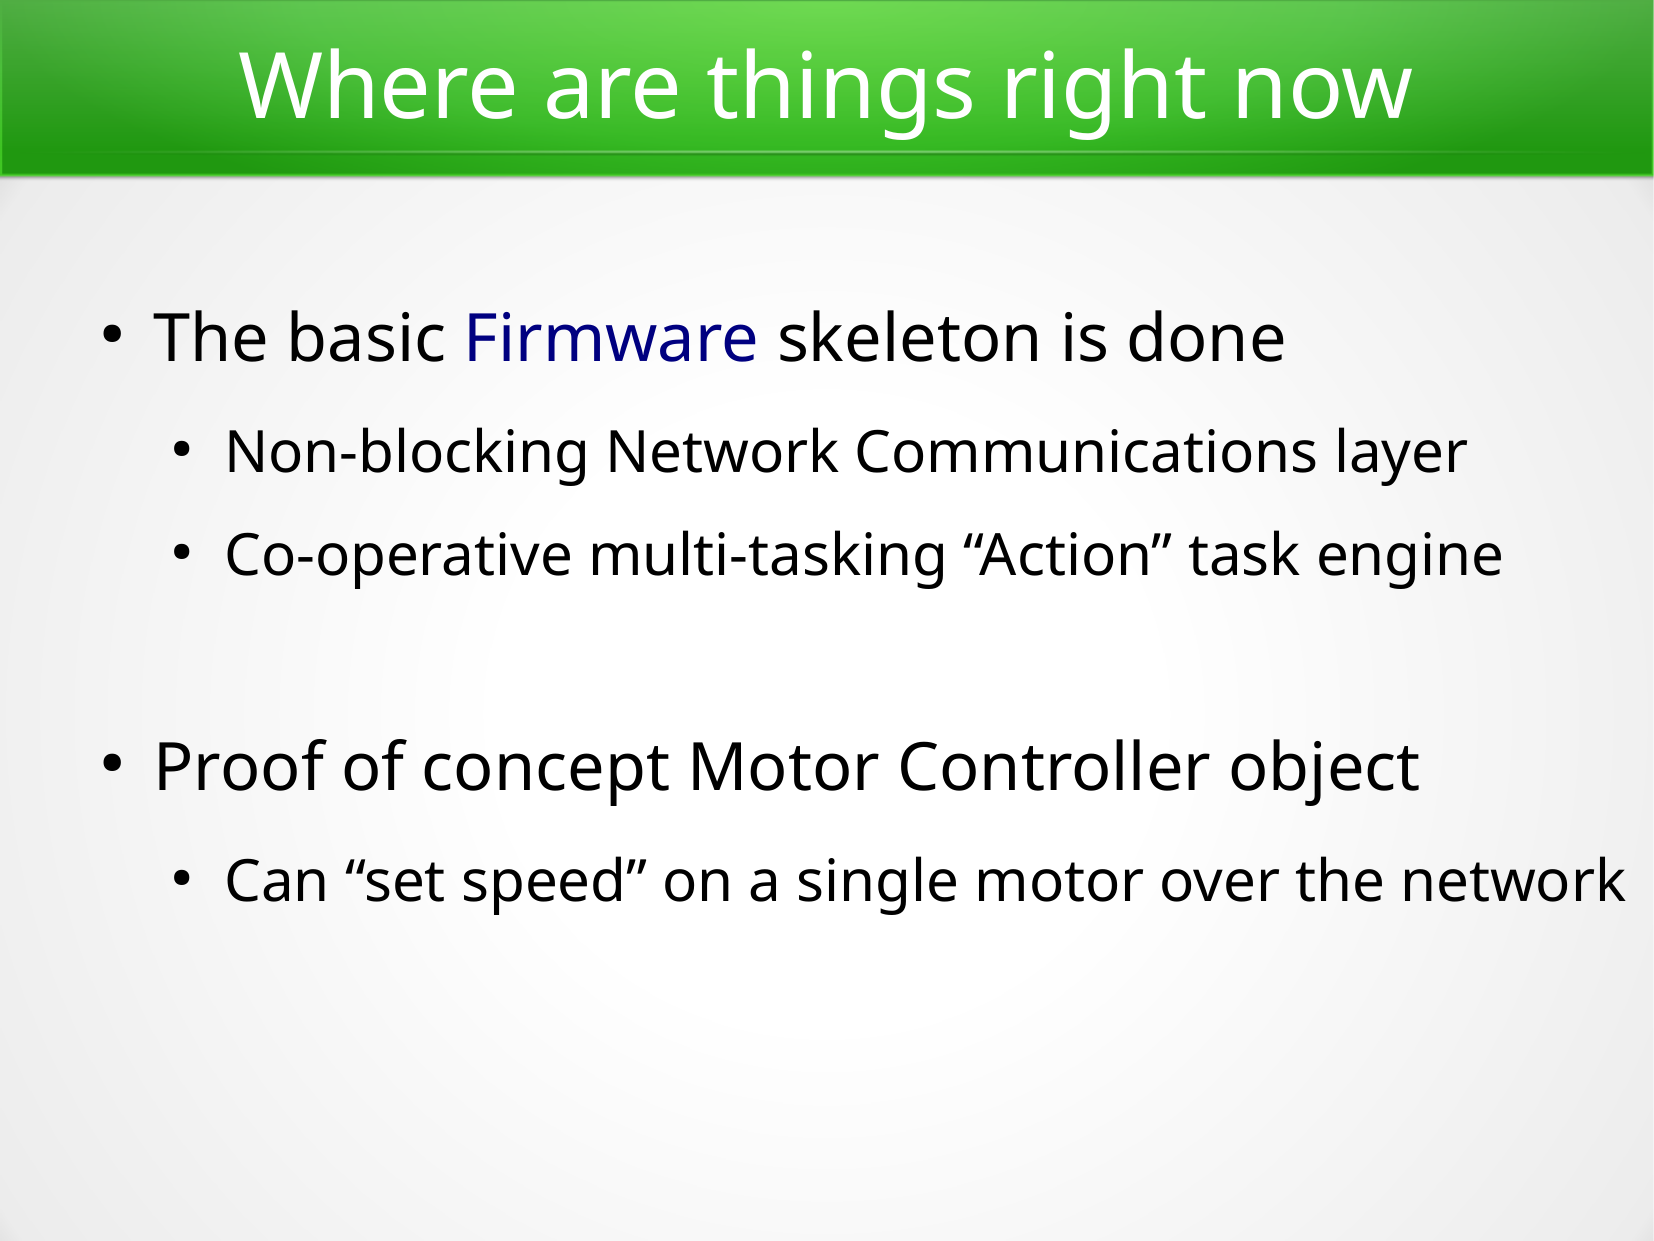

# Where are things right now
The basic Firmware skeleton is done
Non-blocking Network Communications layer
Co-operative multi-tasking “Action” task engine
Proof of concept Motor Controller object
Can “set speed” on a single motor over the network